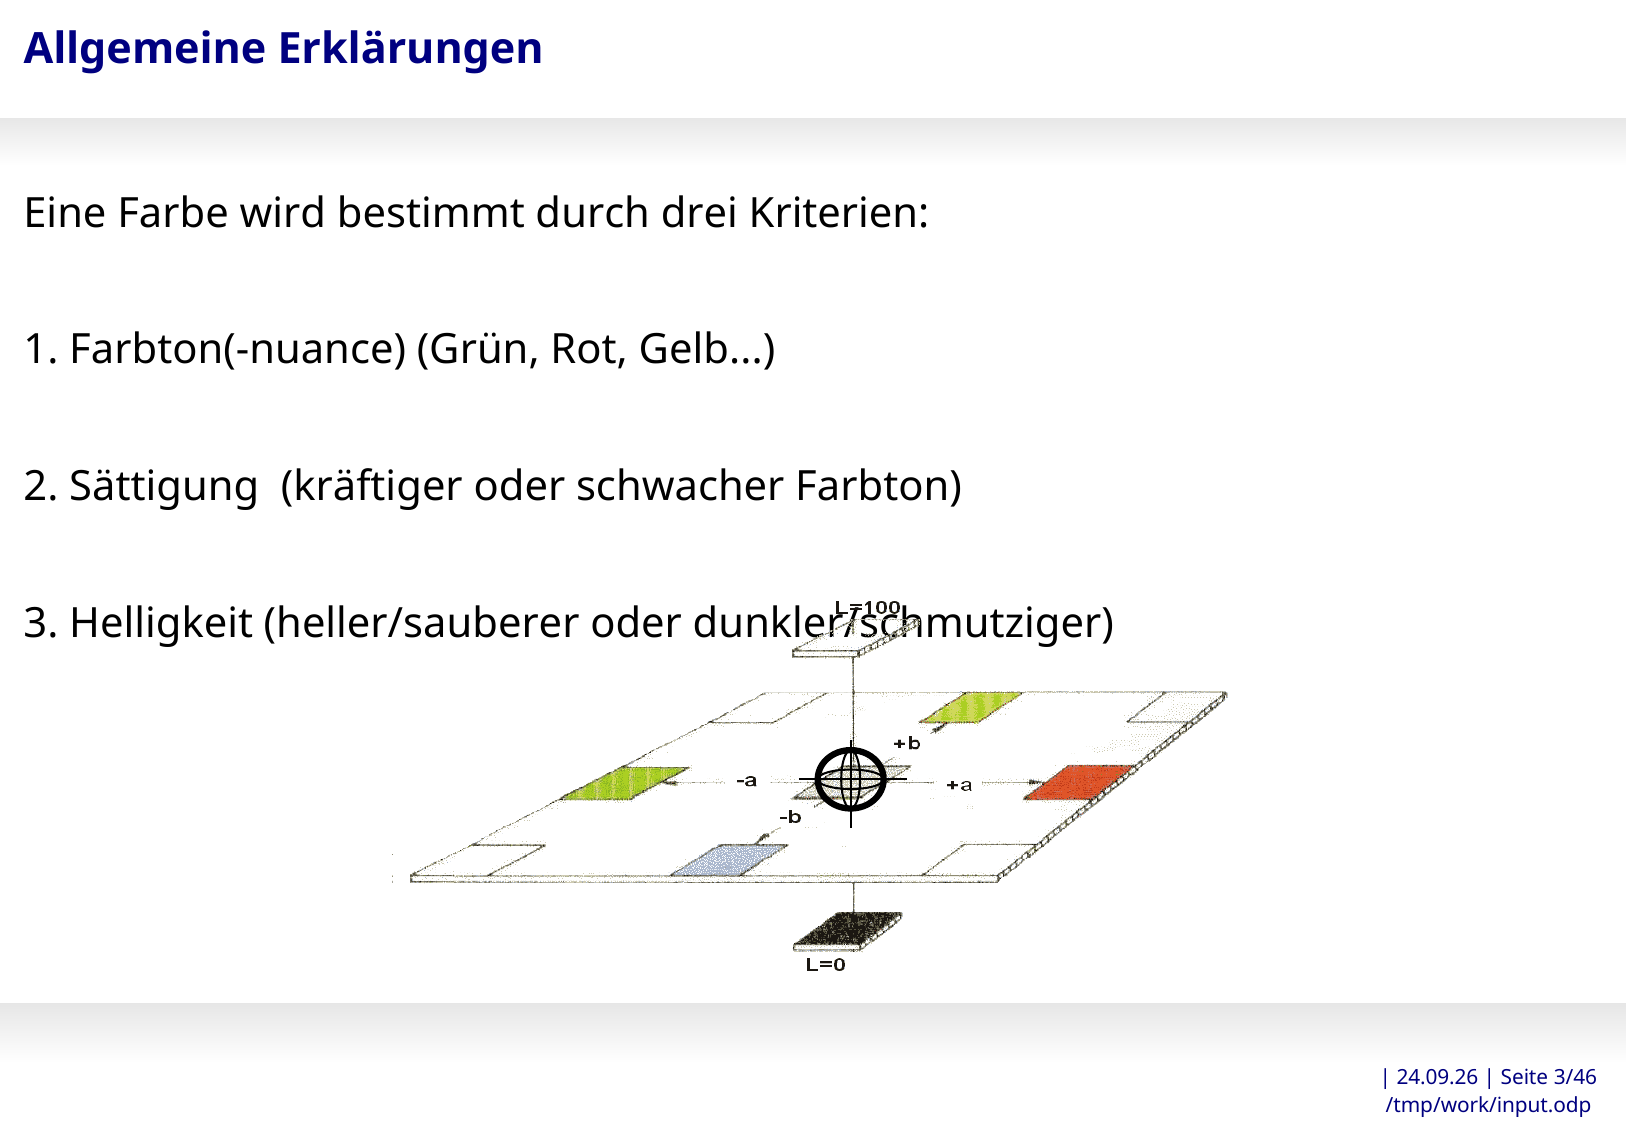

# Allgemeine Erklärungen
Eine Farbe wird bestimmt durch drei Kriterien:
1. Farbton(-nuance) (Grün, Rot, Gelb...)
2. Sättigung (kräftiger oder schwacher Farbton)
3. Helligkeit (heller/sauberer oder dunkler/schmutziger)